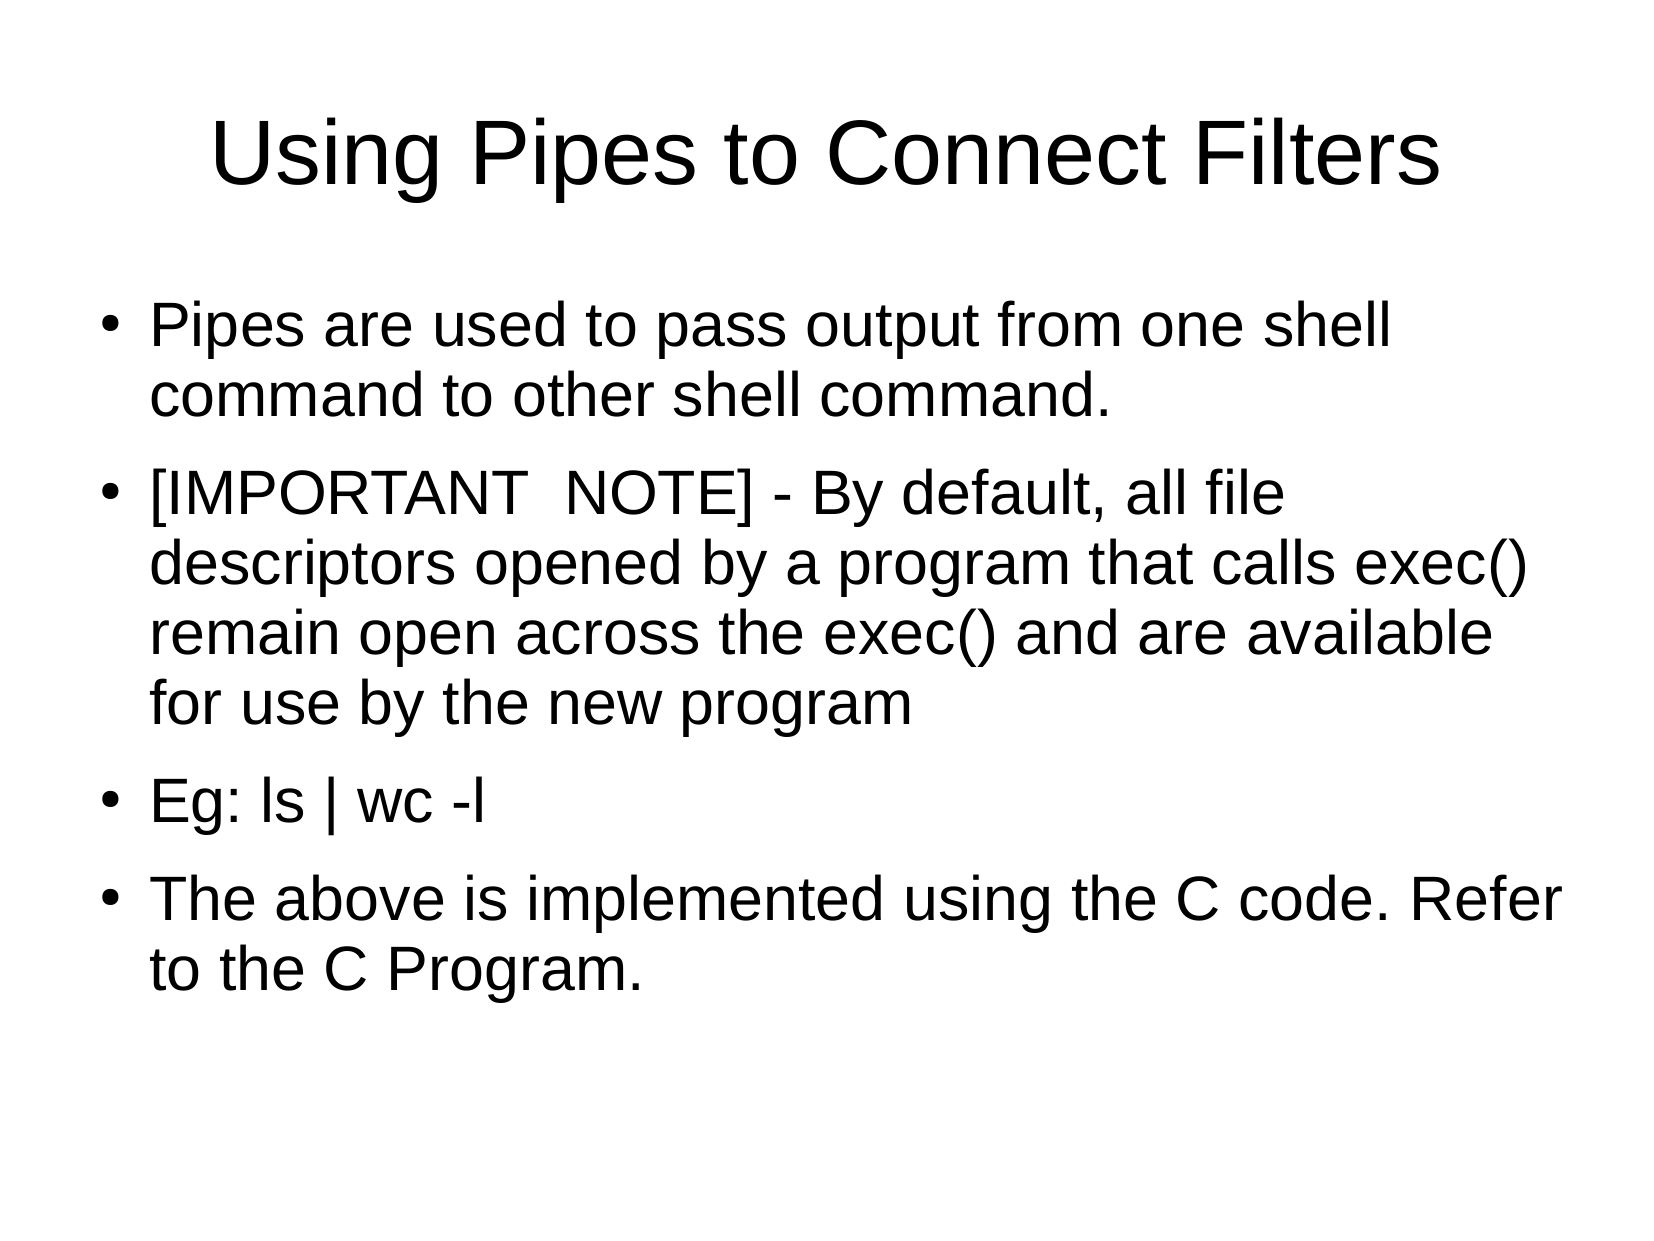

# Using Pipes to Connect Filters
Pipes are used to pass output from one shell command to other shell command.
[IMPORTANT NOTE] - By default, all file descriptors opened by a program that calls exec() remain open across the exec() and are available for use by the new program
Eg: ls | wc -l
The above is implemented using the C code. Refer to the C Program.